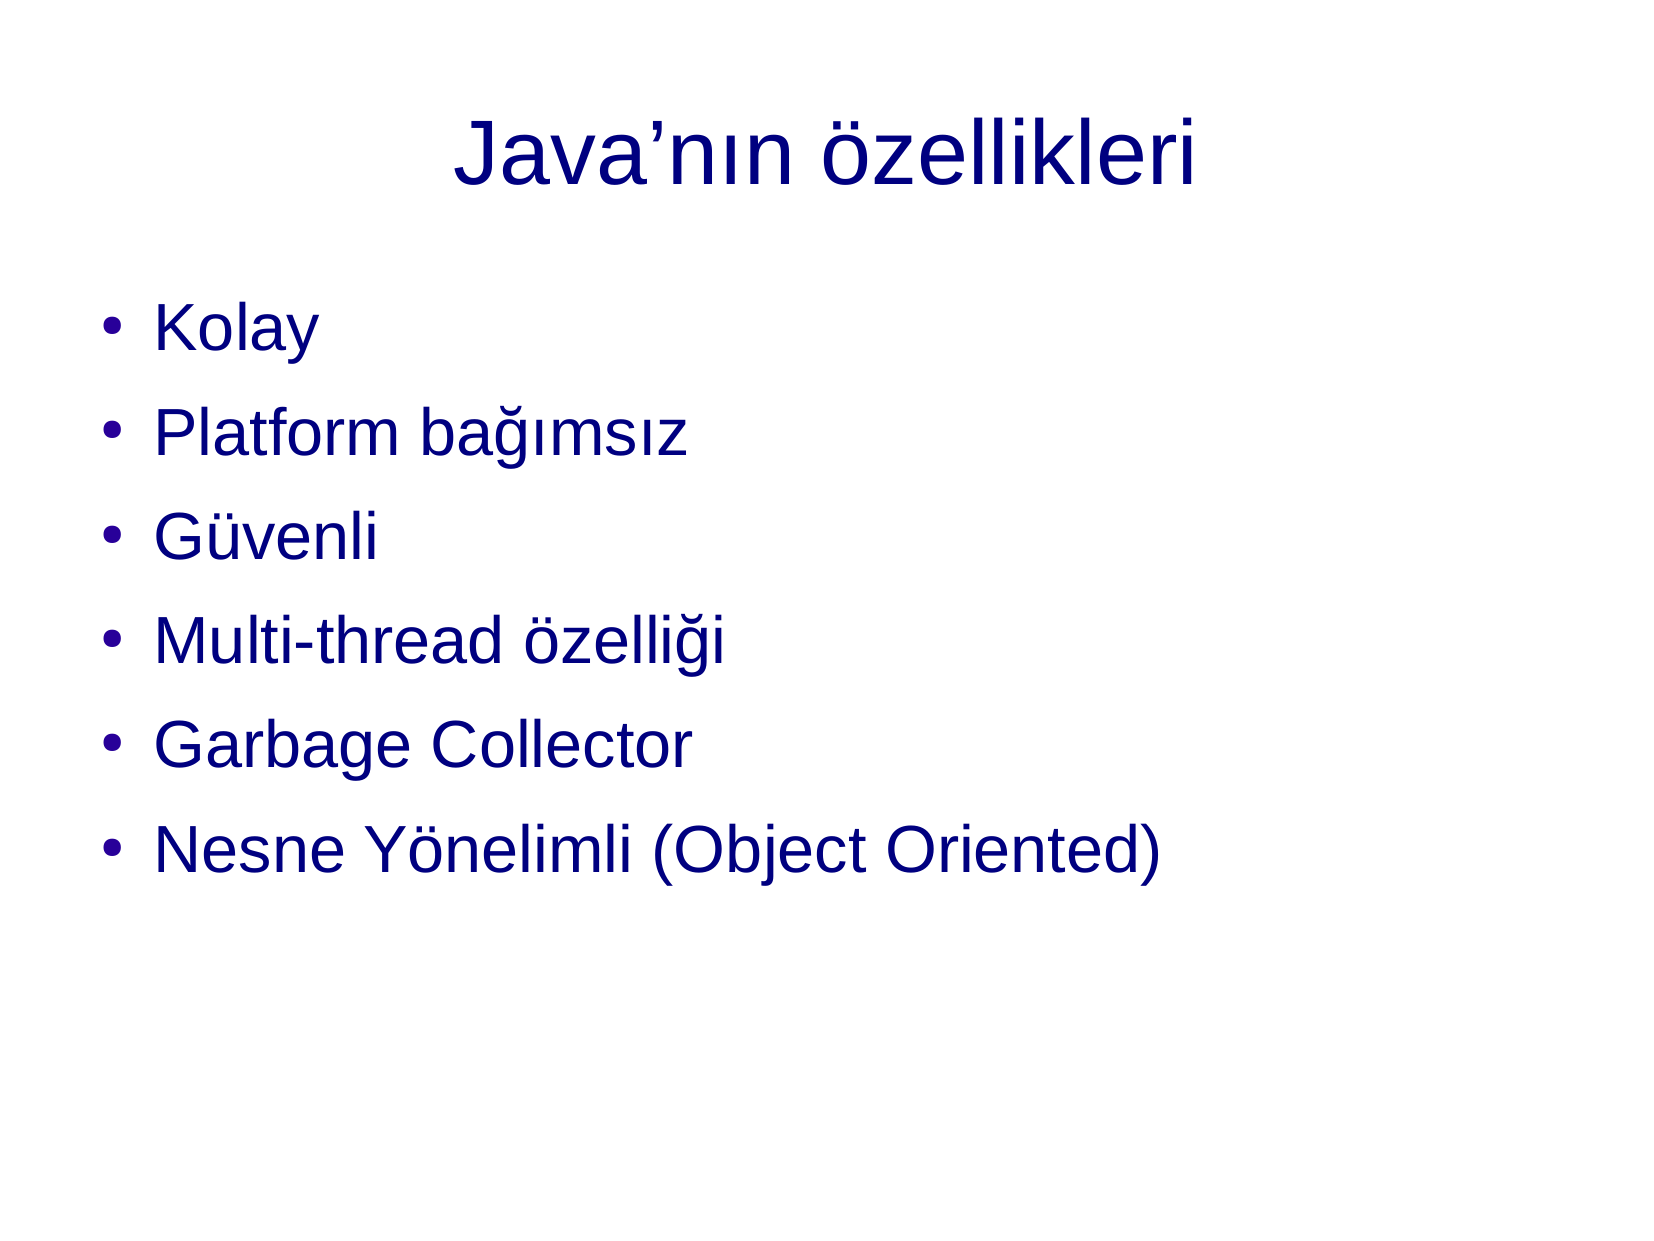

# Java’nın özellikleri
Kolay
Platform bağımsız
Güvenli
Multi-thread özelliği
Garbage Collector
Nesne Yönelimli (Object Oriented)